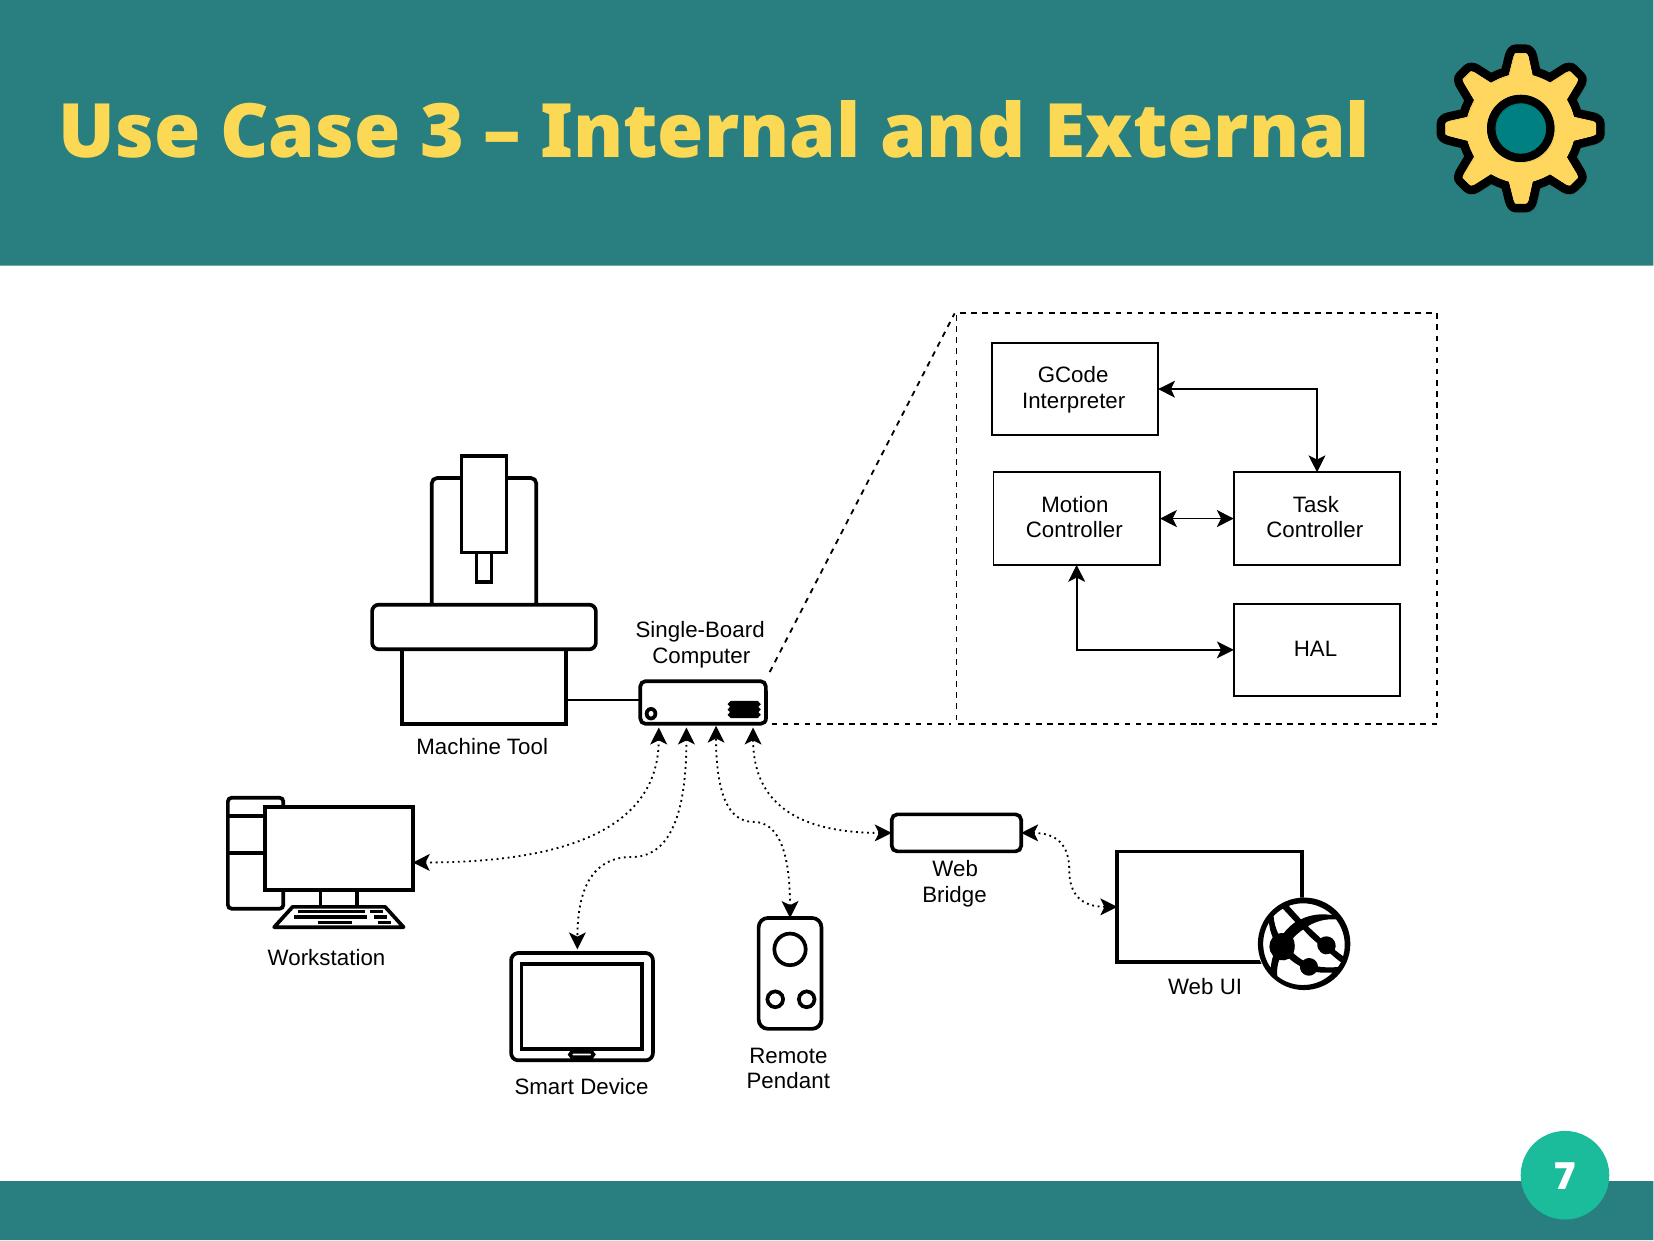

# Use Case 3 – Internal and External
7